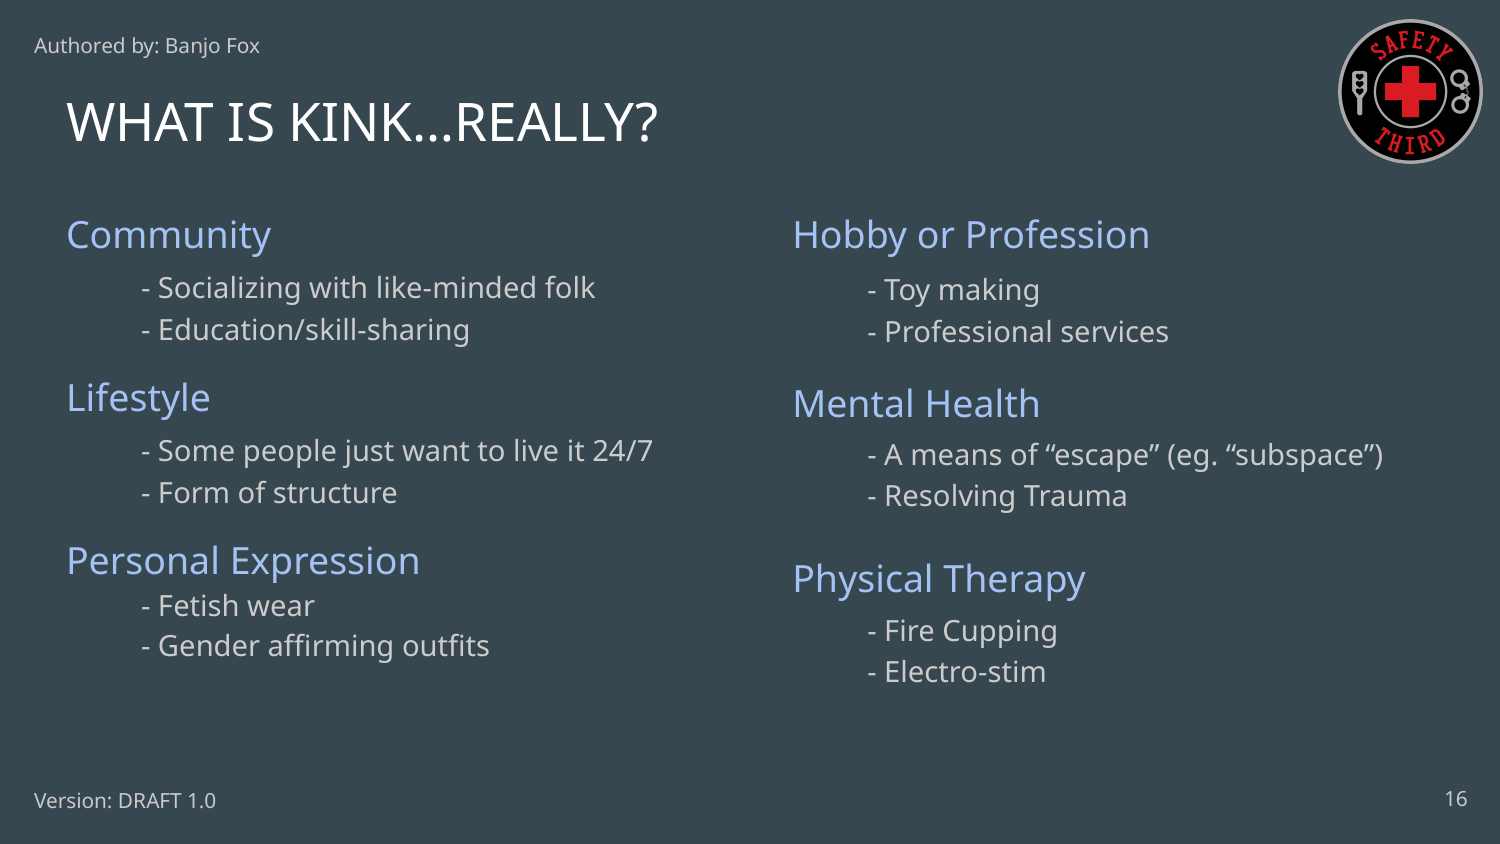

# WHAT IS KINK…REALLY?
Community
	- Socializing with like-minded folk
	- Education/skill-sharing
Lifestyle
	- Some people just want to live it 24/7
	- Form of structure
Personal Expression
	- Fetish wear
	- Gender affirming outfits
Hobby or Profession
	- Toy making
	- Professional services
Mental Health
	- A means of “escape” (eg. “subspace”)
	- Resolving Trauma
Physical Therapy
	- Fire Cupping
	- Electro-stim